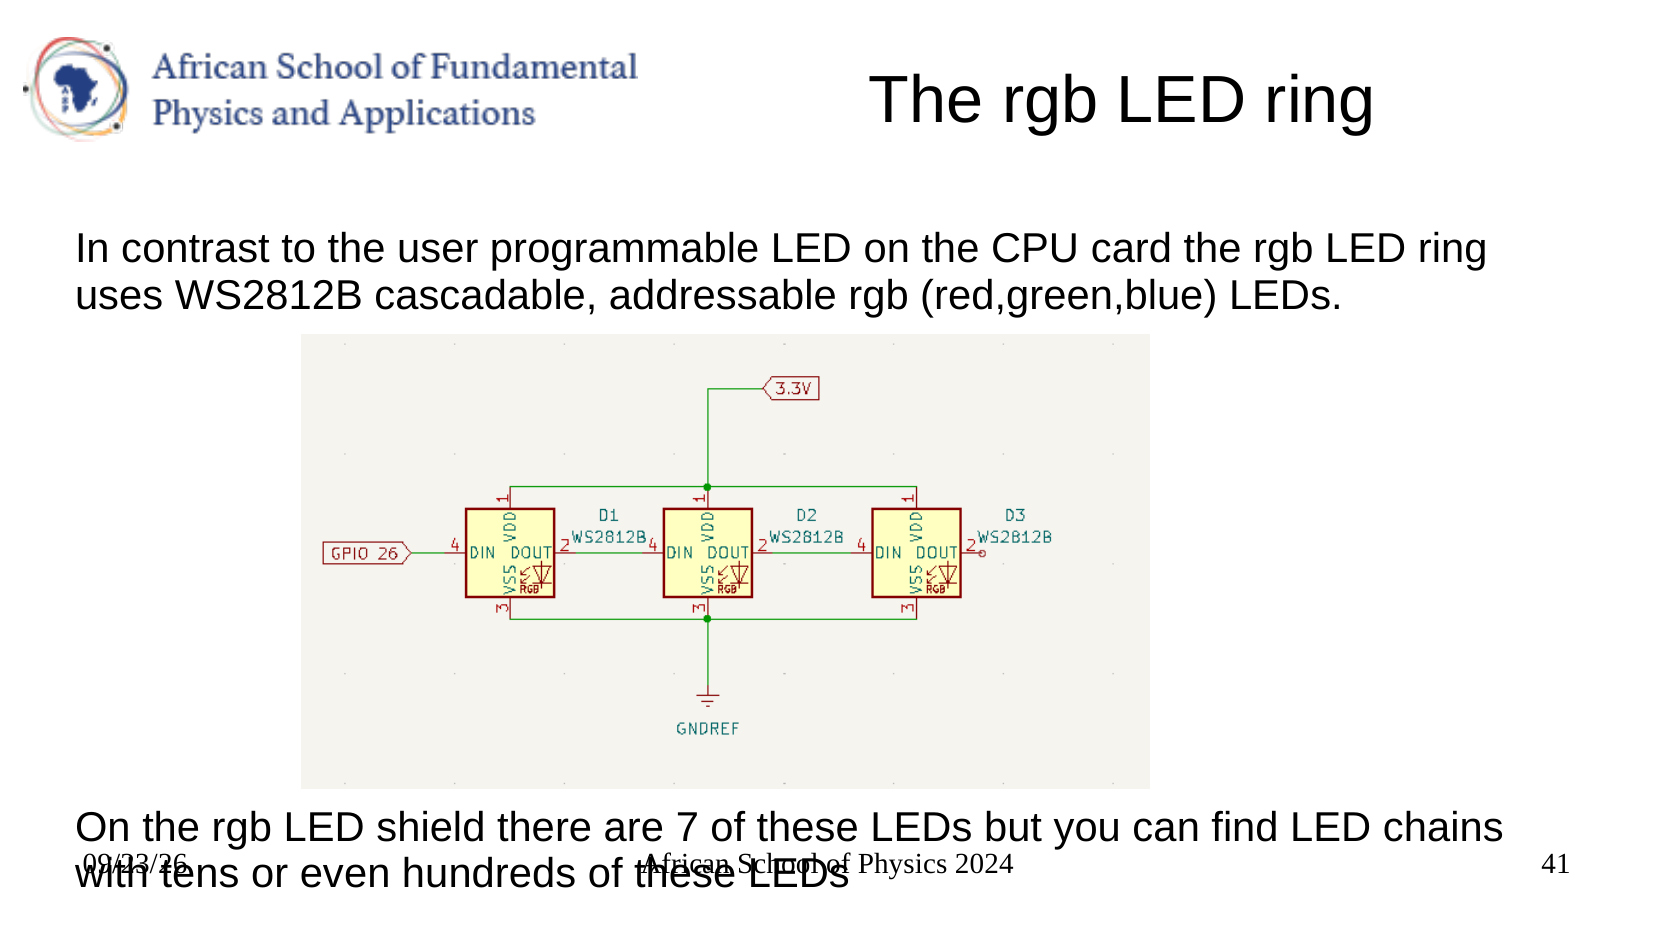

# The rgb LED ring
In contrast to the user programmable LED on the CPU card the rgb LED ring uses WS2812B cascadable, addressable rgb (red,green,blue) LEDs.
On the rgb LED shield there are 7 of these LEDs but you can find LED chains with tens or even hundreds of these LEDs
African School of Physics 2024
41